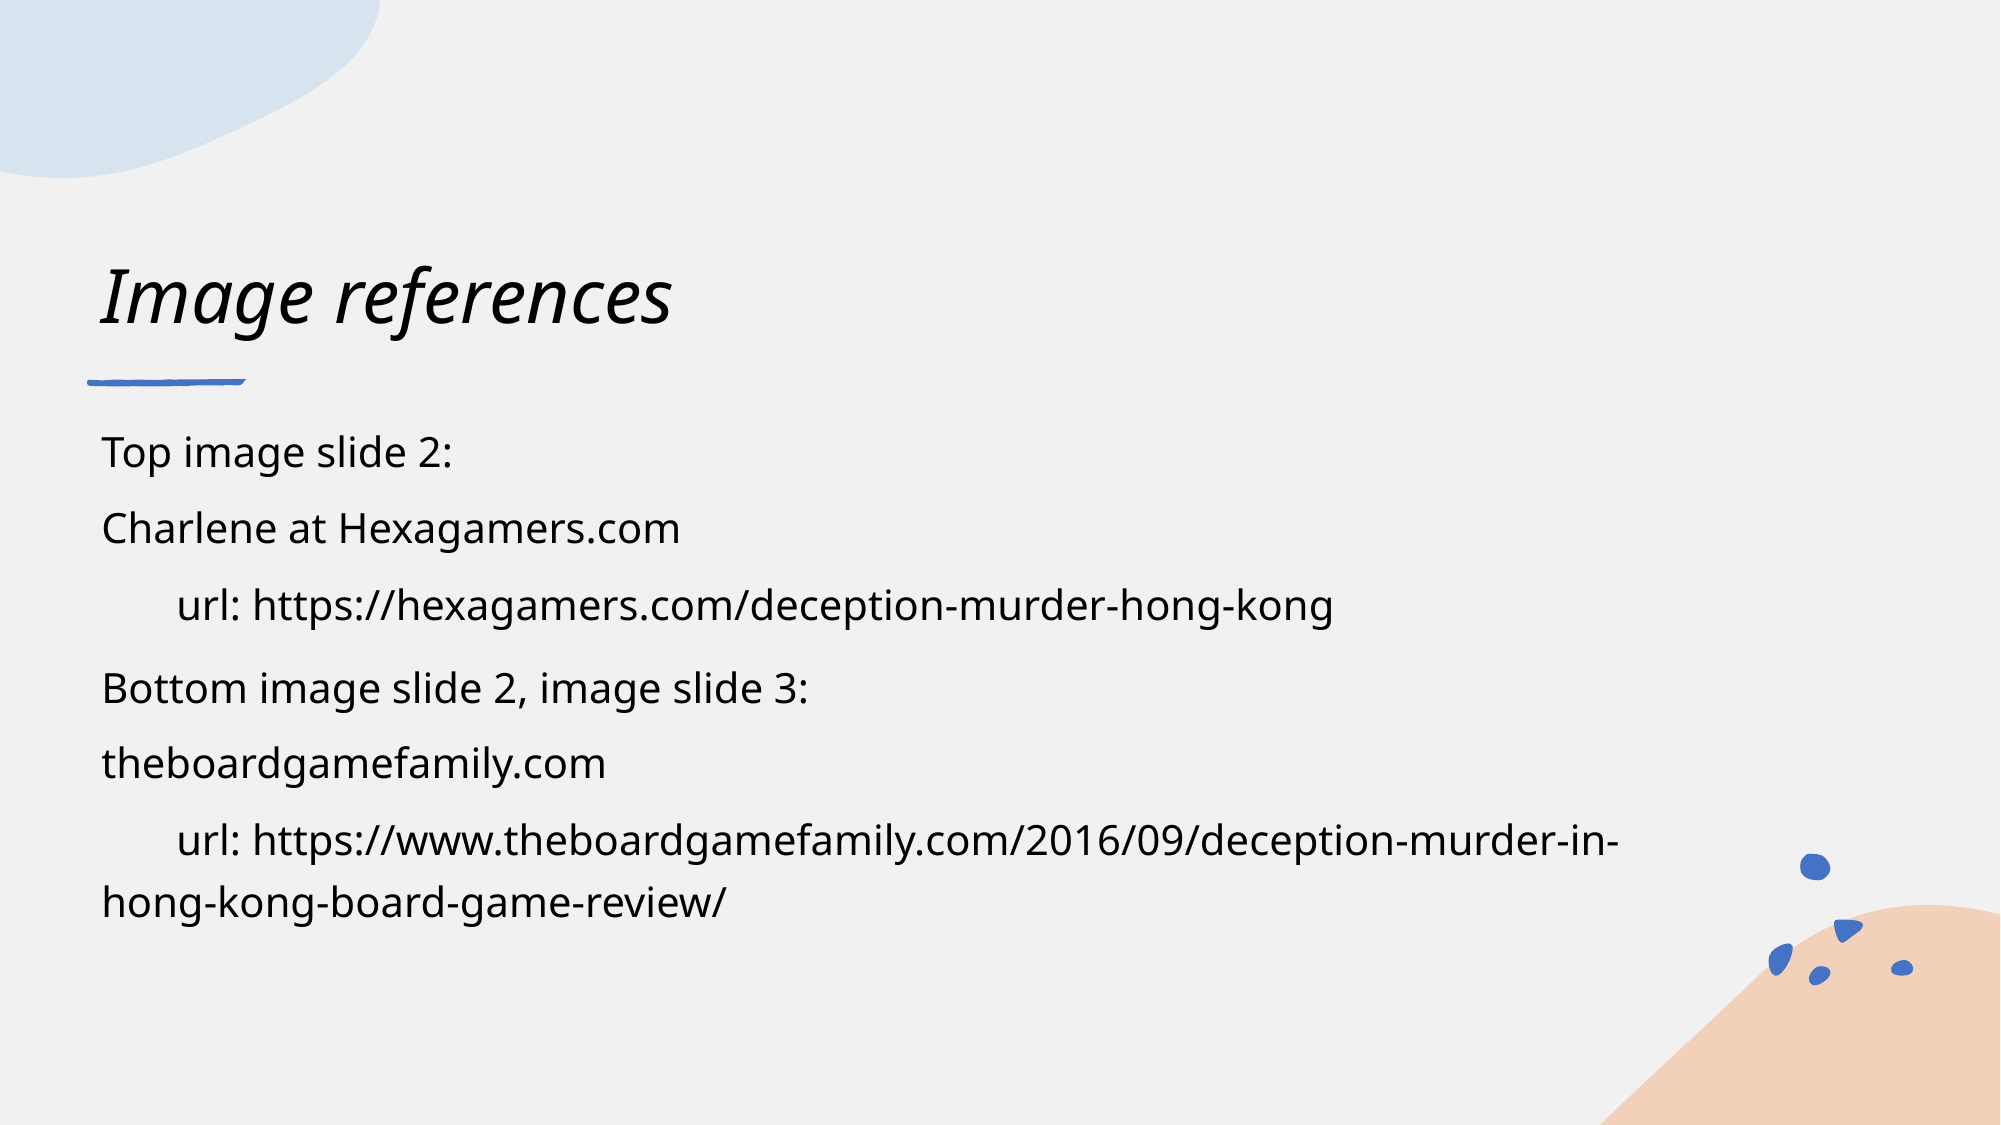

# Image references
Top image slide 2:
Charlene at Hexagamers.com
	url: https://hexagamers.com/deception-murder-hong-kong
Bottom image slide 2, image slide 3:
theboardgamefamily.com
	url: https://www.theboardgamefamily.com/2016/09/deception-murder-in-	hong-kong-board-game-review/